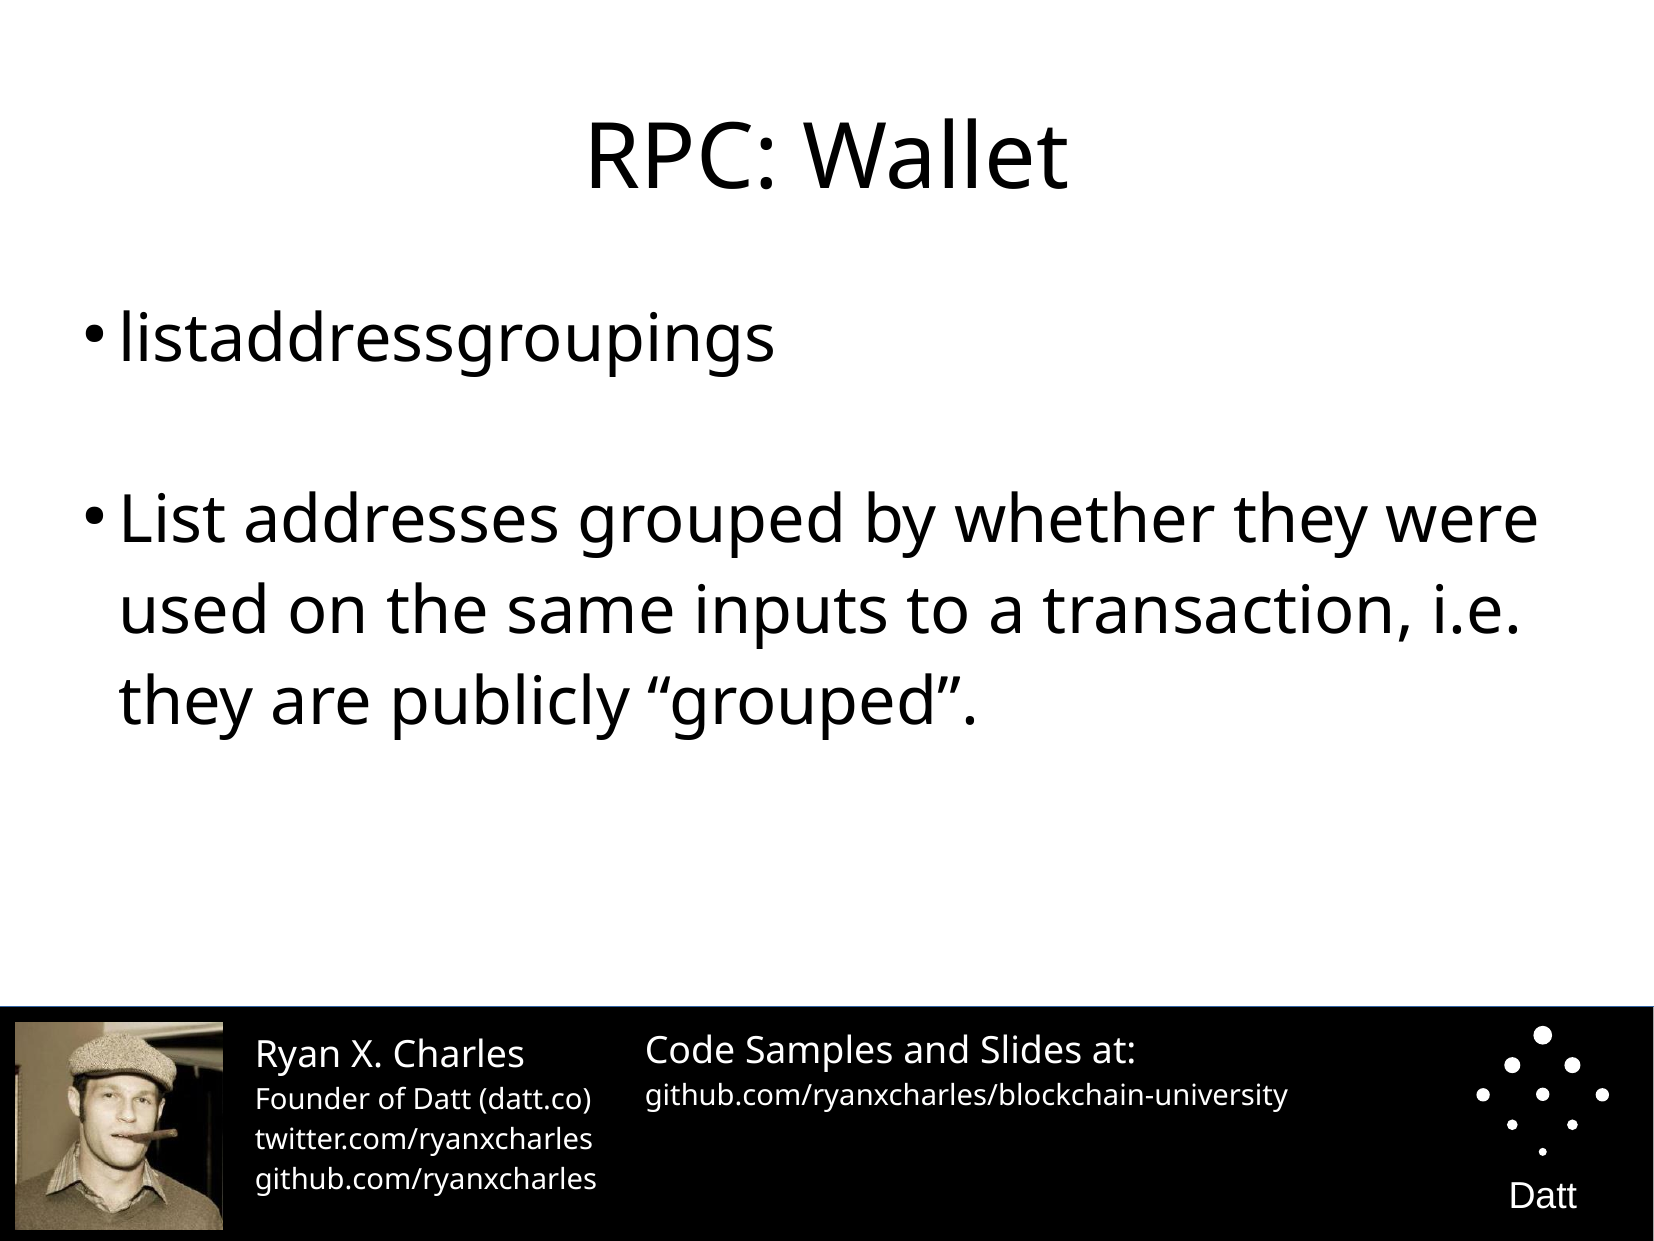

# RPC: Wallet
listaddressgroupings
List addresses grouped by whether they were used on the same inputs to a transaction, i.e. they are publicly “grouped”.
Code Samples and Slides at:
github.com/ryanxcharles/blockchain-university
Ryan X. Charles
Founder of Datt (datt.co)
twitter.com/ryanxcharles
github.com/ryanxcharles
Datt